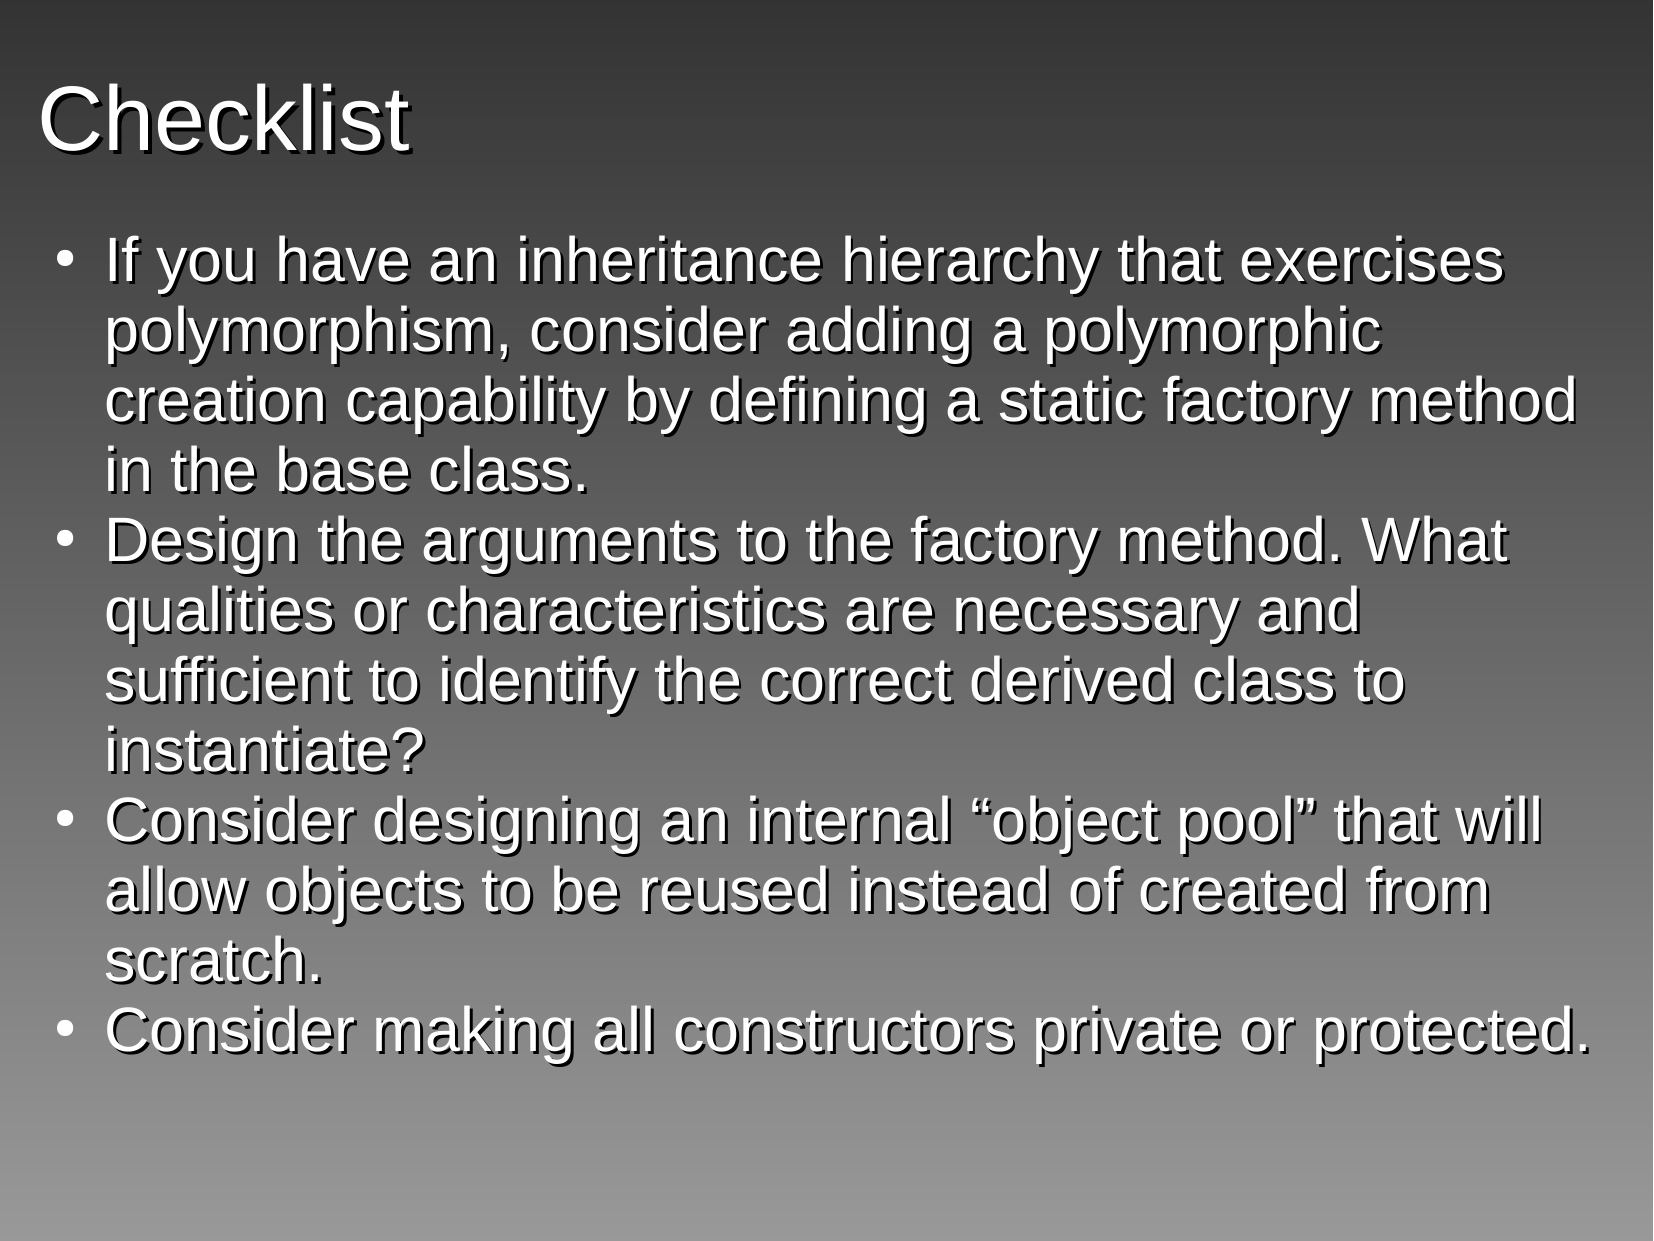

# Checklist
If you have an inheritance hierarchy that exercises polymorphism, consider adding a polymorphic creation capability by defining a static factory method in the base class.
Design the arguments to the factory method. What qualities or characteristics are necessary and sufficient to identify the correct derived class to instantiate?
Consider designing an internal “object pool” that will allow objects to be reused instead of created from scratch.
Consider making all constructors private or protected.